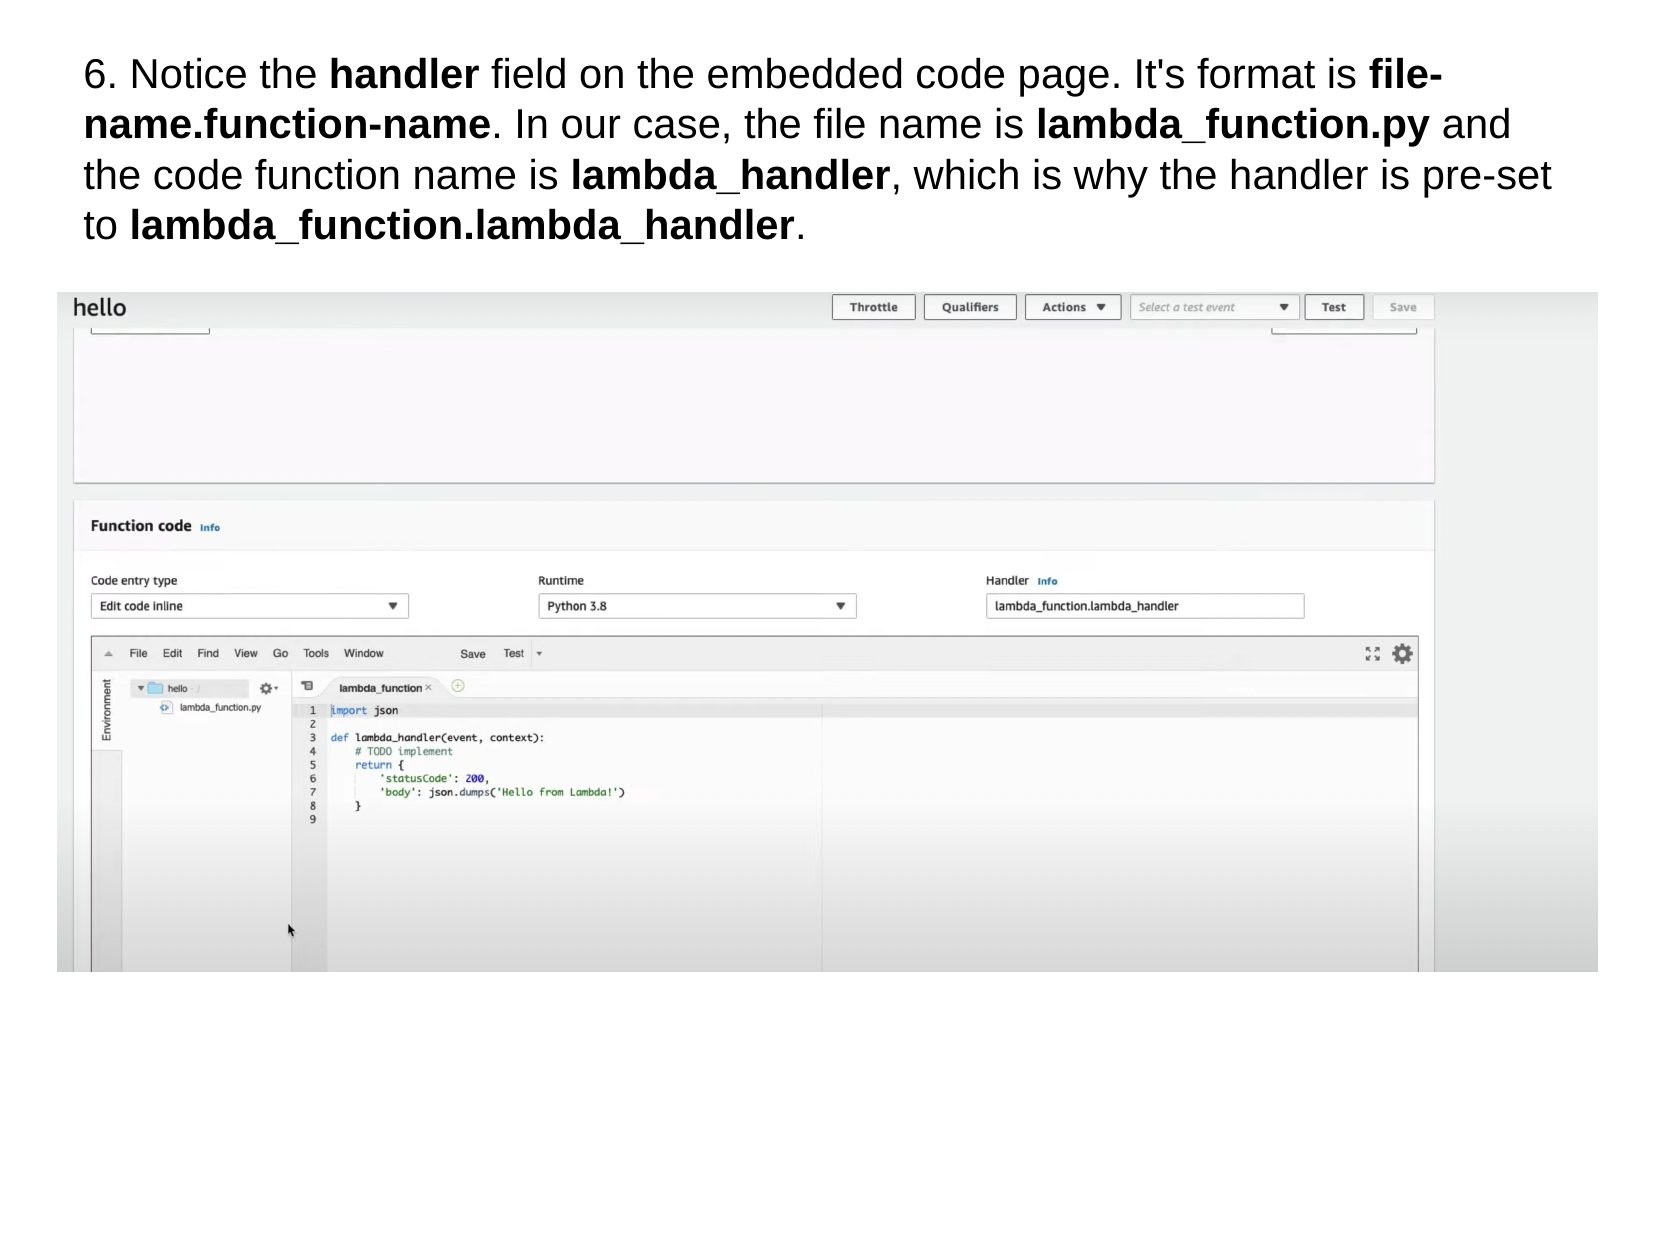

# 6. Notice the handler field on the embedded code page. It's format is file-name.function-name. In our case, the file name is lambda_function.py and the code function name is lambda_handler, which is why the handler is pre-set to lambda_function.lambda_handler.